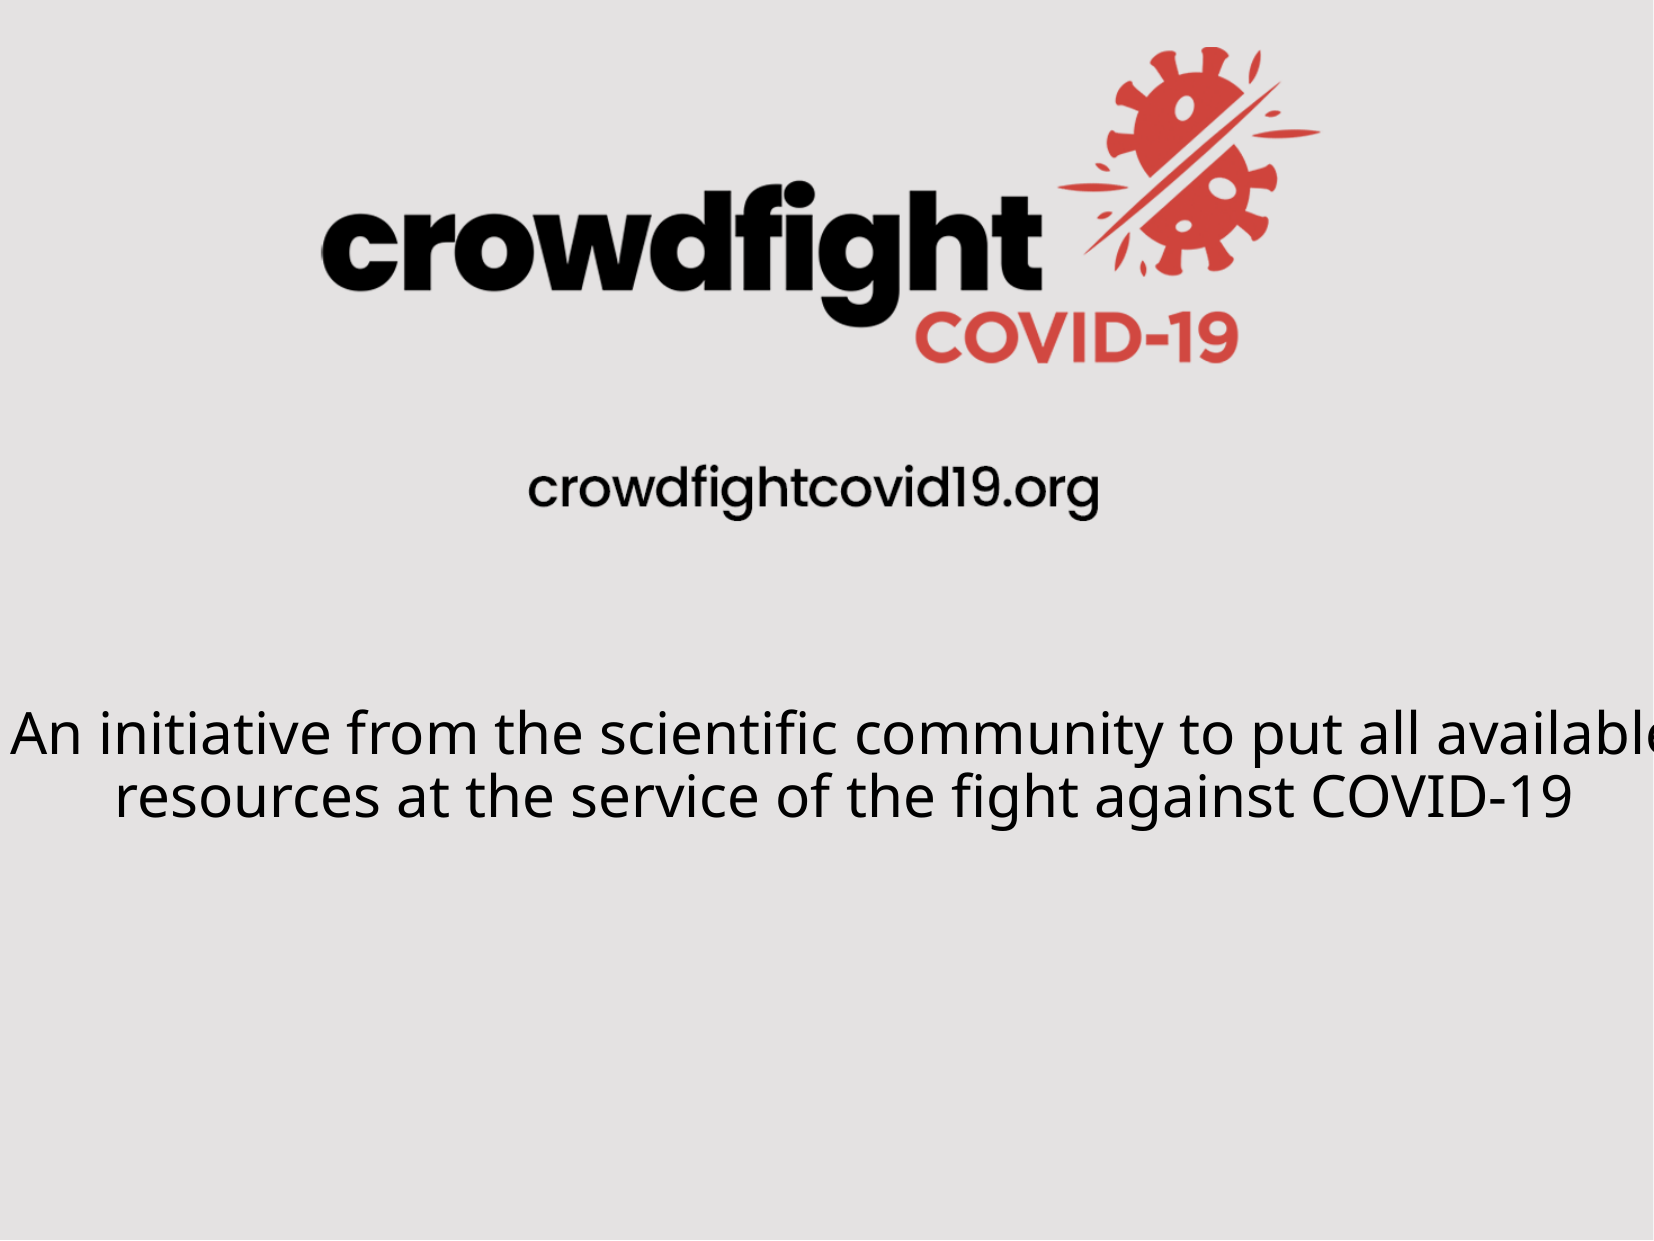

An initiative from the scientific community to put all available resources at the service of the fight against COVID-19